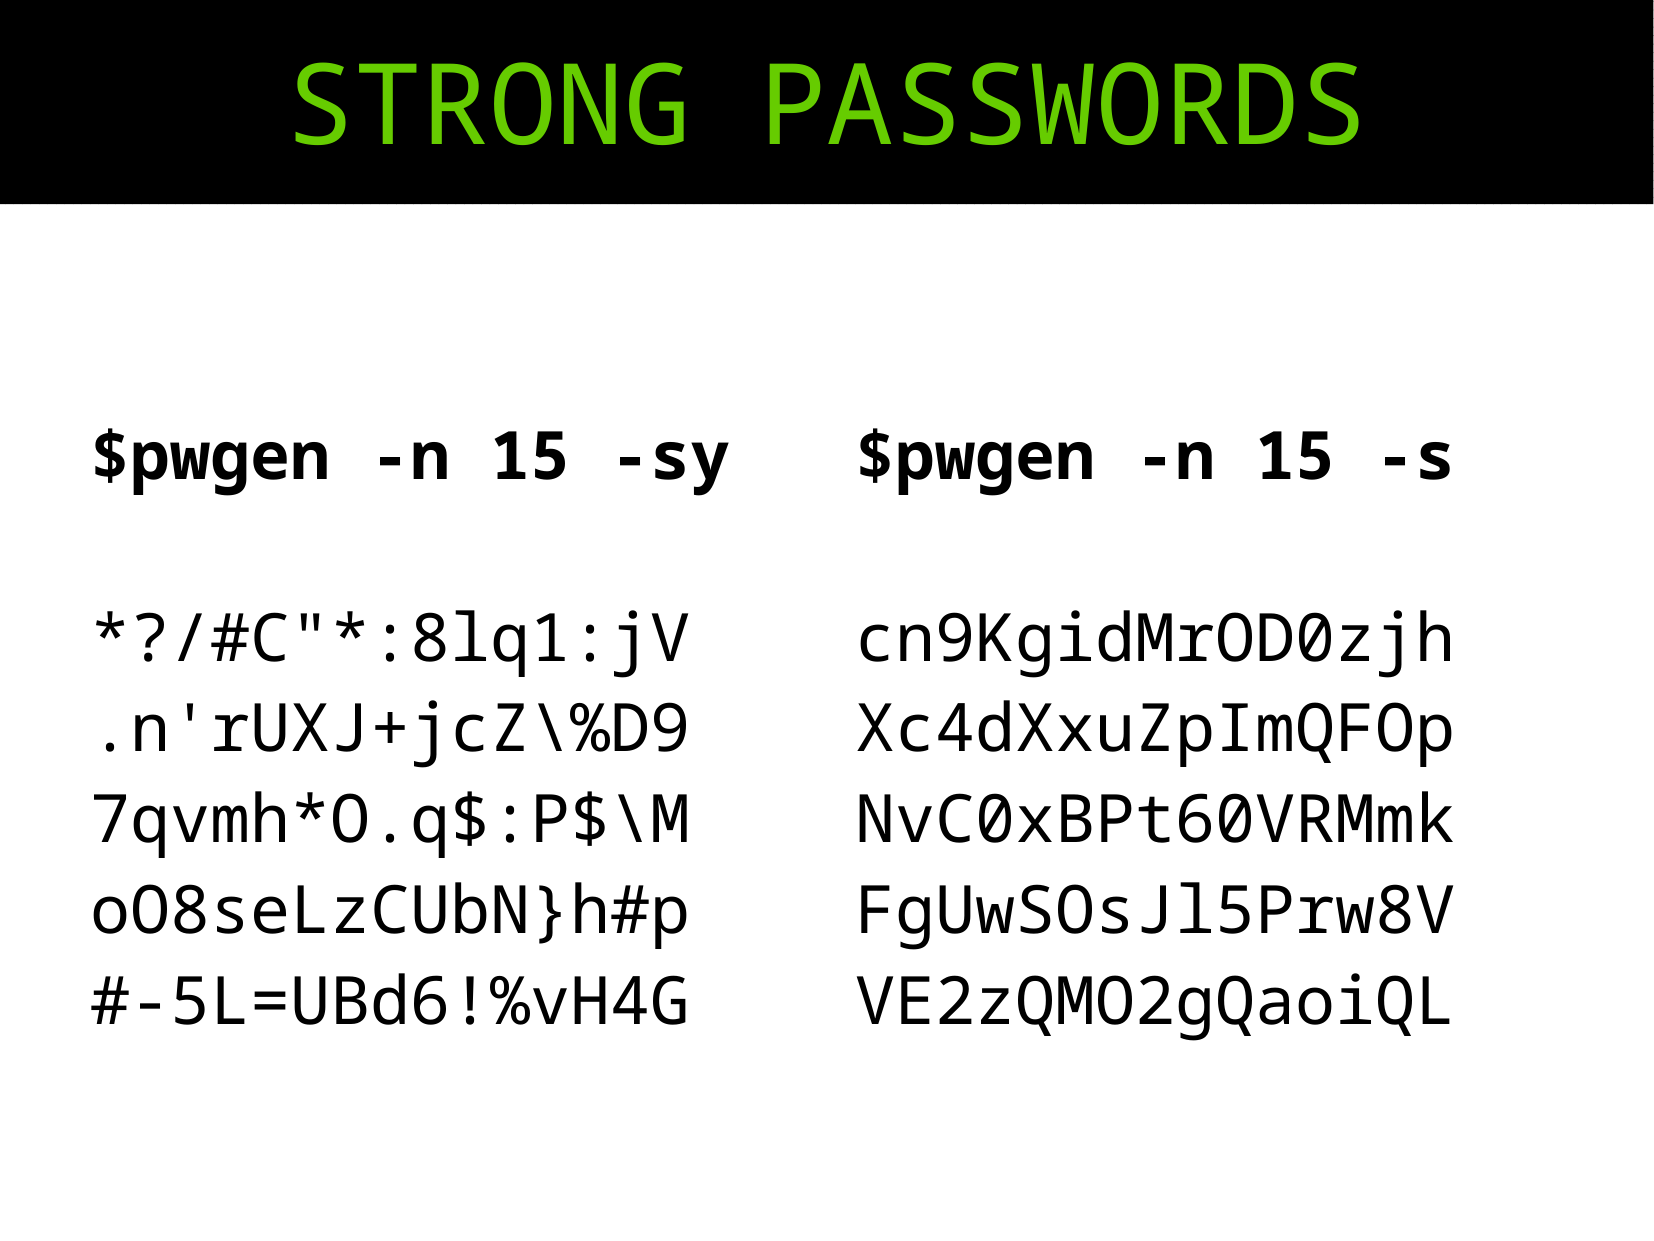

# STRONG PASSWORDS
$pwgen -n 15 -sy
*?/#C"*:8lq1:jV
.n'rUXJ+jcZ\%D9
7qvmh*O.q$:P$\M
oO8seLzCUbN}h#p
#-5L=UBd6!%vH4G
$pwgen -n 15 -s
cn9KgidMrOD0zjh
Xc4dXxuZpImQFOp
NvC0xBPt60VRMmk
FgUwSOsJl5Prw8V
VE2zQMO2gQaoiQL